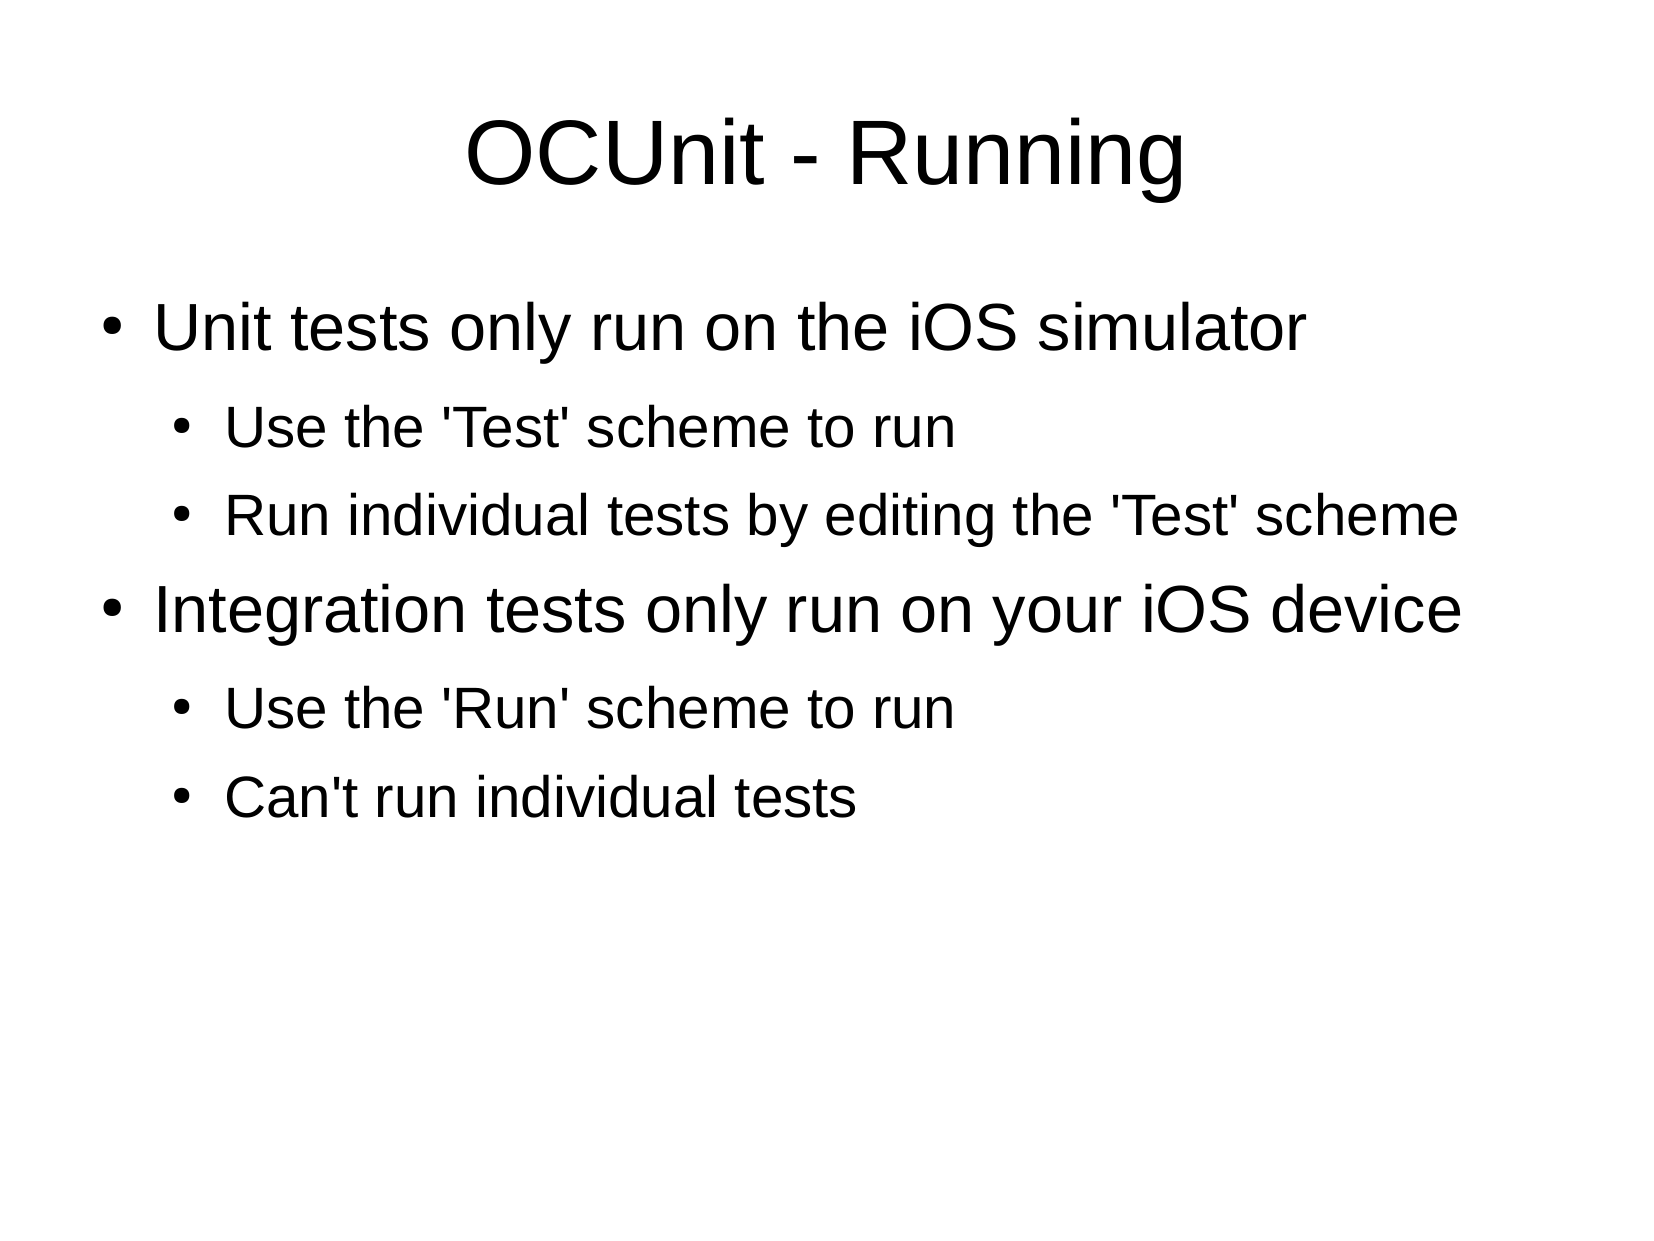

# OCUnit - Running
Unit tests only run on the iOS simulator
Use the 'Test' scheme to run
Run individual tests by editing the 'Test' scheme
Integration tests only run on your iOS device
Use the 'Run' scheme to run
Can't run individual tests